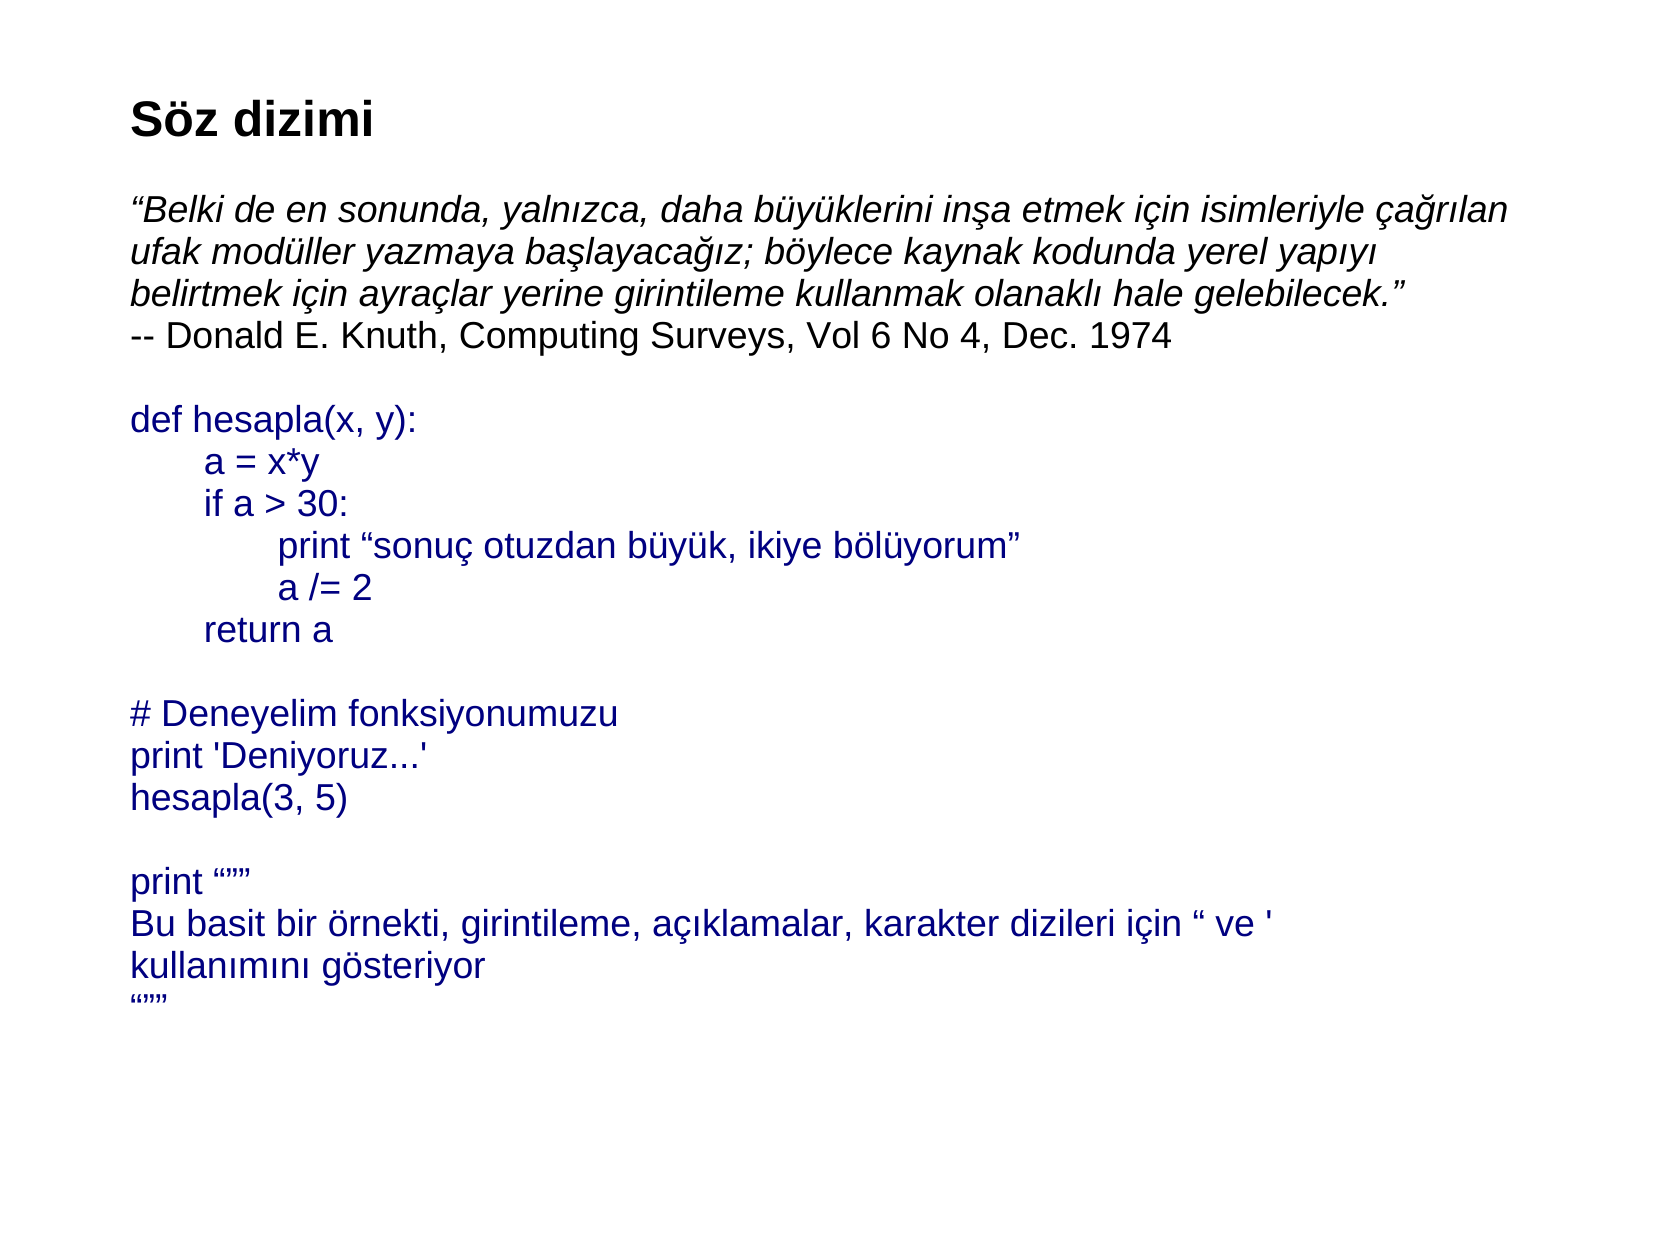

Söz dizimi
“Belki de en sonunda, yalnızca, daha büyüklerini inşa etmek için isimleriyle çağrılan ufak modüller yazmaya başlayacağız; böylece kaynak kodunda yerel yapıyı belirtmek için ayraçlar yerine girintileme kullanmak olanaklı hale gelebilecek.”
-- Donald E. Knuth, Computing Surveys, Vol 6 No 4, Dec. 1974
def hesapla(x, y):
	a = x*y
	if a > 30:
		print “sonuç otuzdan büyük, ikiye bölüyorum”
		a /= 2
	return a
# Deneyelim fonksiyonumuzu
print 'Deniyoruz...'
hesapla(3, 5)
print “””
Bu basit bir örnekti, girintileme, açıklamalar, karakter dizileri için “ ve '
kullanımını gösteriyor
“””